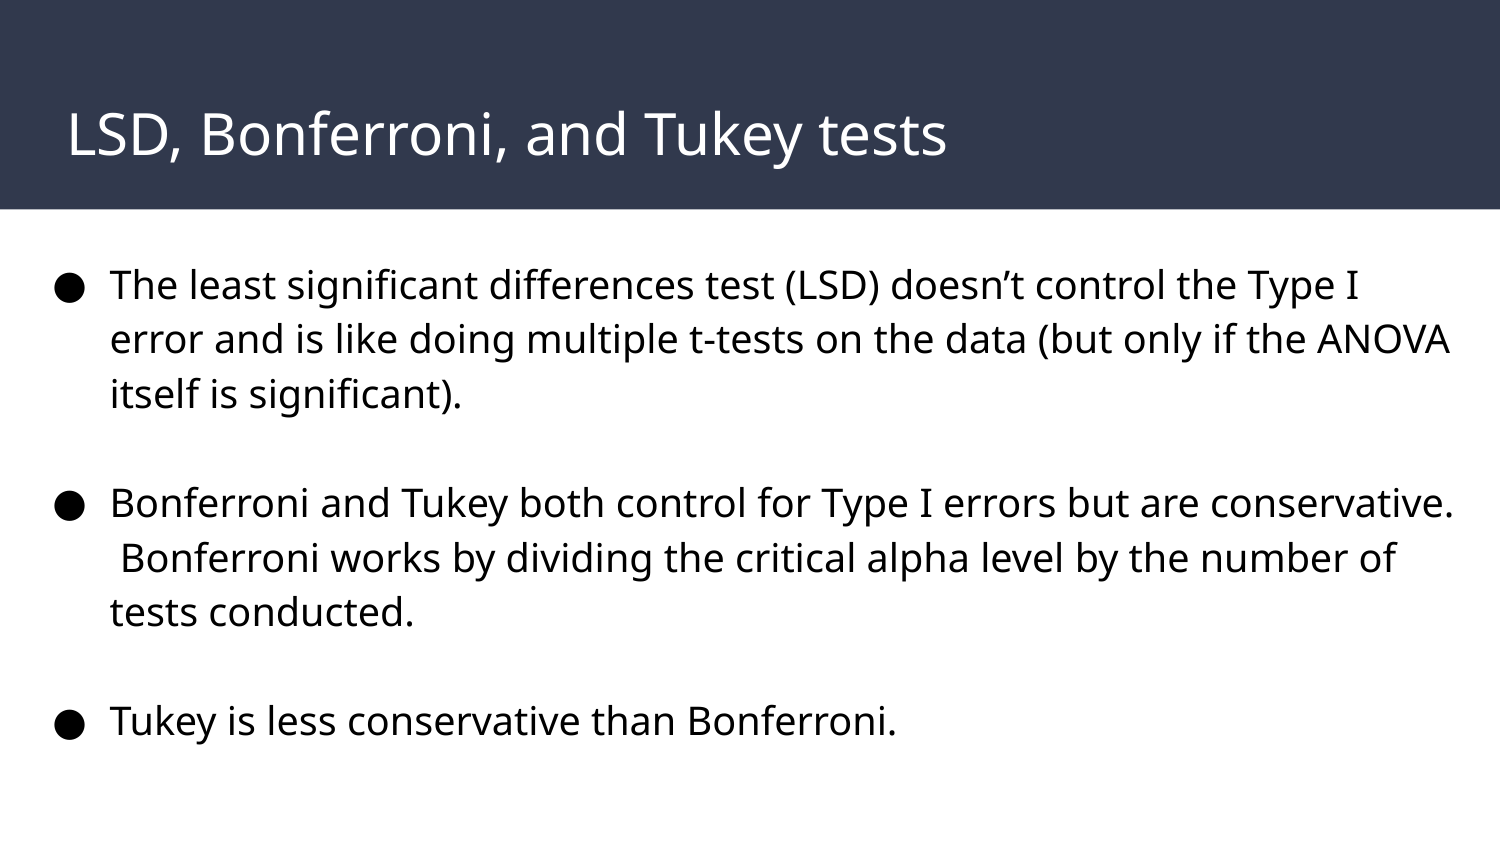

# LSD, Bonferroni, and Tukey tests
The least significant differences test (LSD) doesn’t control the Type I error and is like doing multiple t-tests on the data (but only if the ANOVA itself is significant).
Bonferroni and Tukey both control for Type I errors but are conservative. Bonferroni works by dividing the critical alpha level by the number of tests conducted.
Tukey is less conservative than Bonferroni.